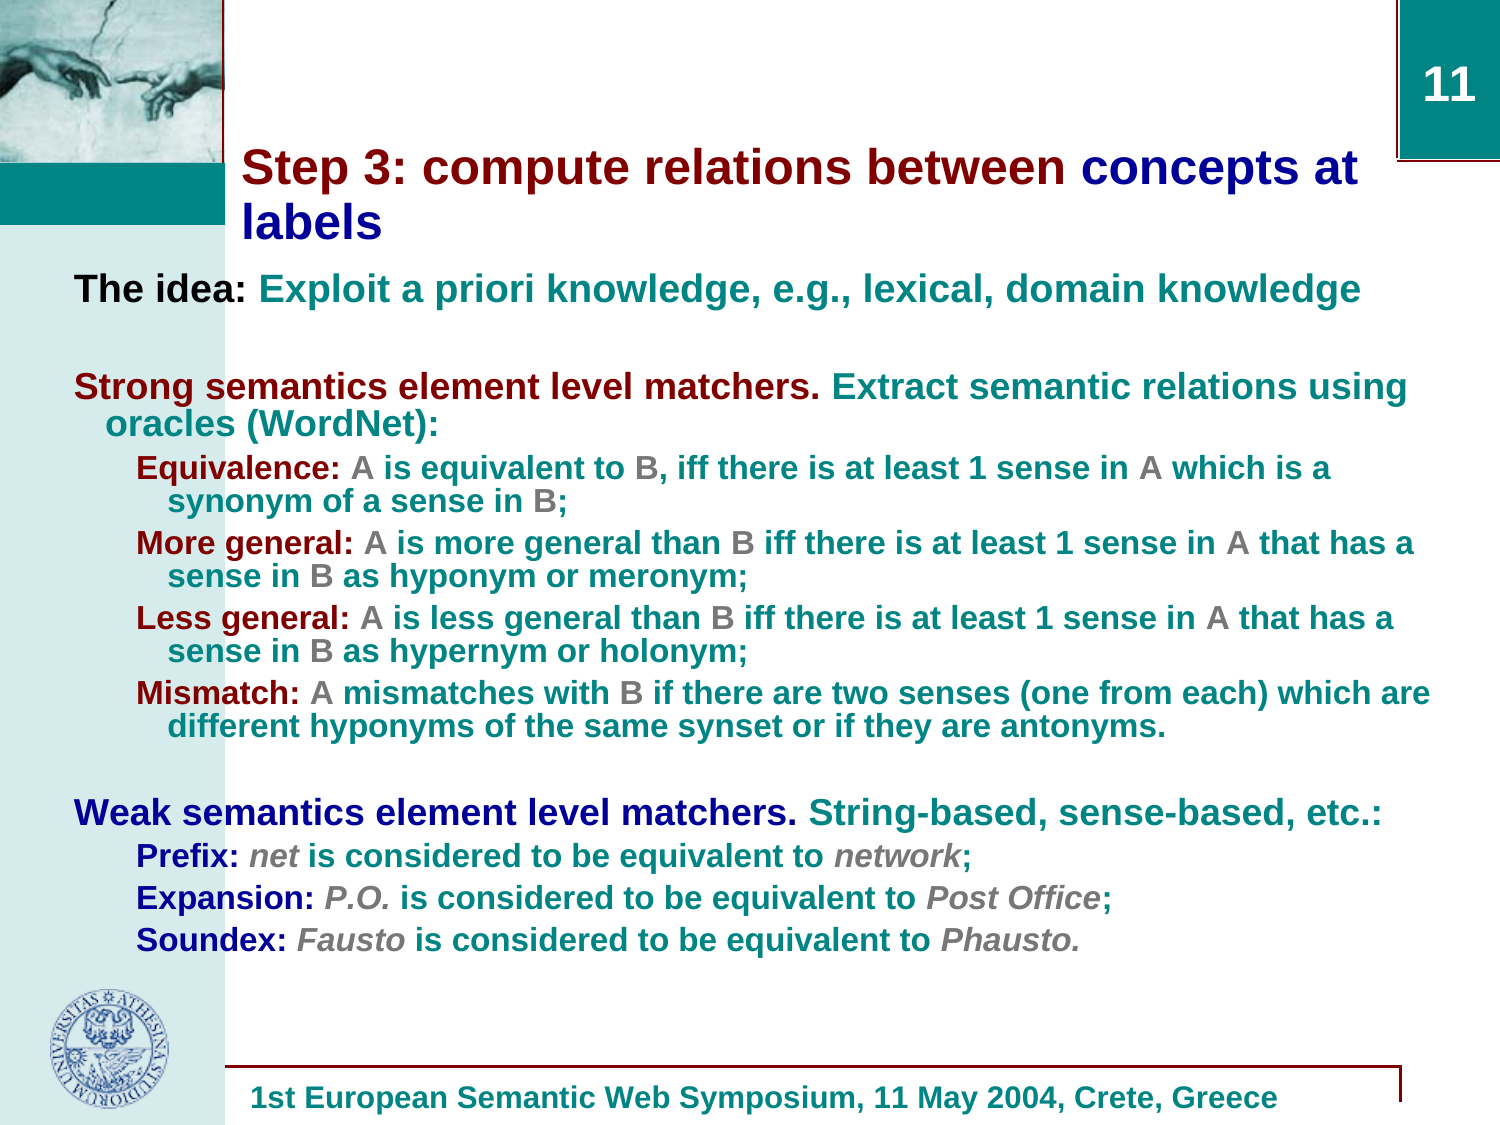

11
# Step 3: compute relations between concepts at labels
The idea: Exploit a priori knowledge, e.g., lexical, domain knowledge
Strong semantics element level matchers. Extract semantic relations using oracles (WordNet):
Equivalence: A is equivalent to B, iff there is at least 1 sense in A which is a synonym of a sense in B;
More general: A is more general than B iff there is at least 1 sense in A that has a sense in B as hyponym or meronym;
Less general: A is less general than B iff there is at least 1 sense in A that has a sense in B as hypernym or holonym;
Mismatch: A mismatches with B if there are two senses (one from each) which are different hyponyms of the same synset or if they are antonyms.
Weak semantics element level matchers. String-based, sense-based, etc.:
Prefix: net is considered to be equivalent to network;
Expansion: P.O. is considered to be equivalent to Post Office;
Soundex: Fausto is considered to be equivalent to Phausto.